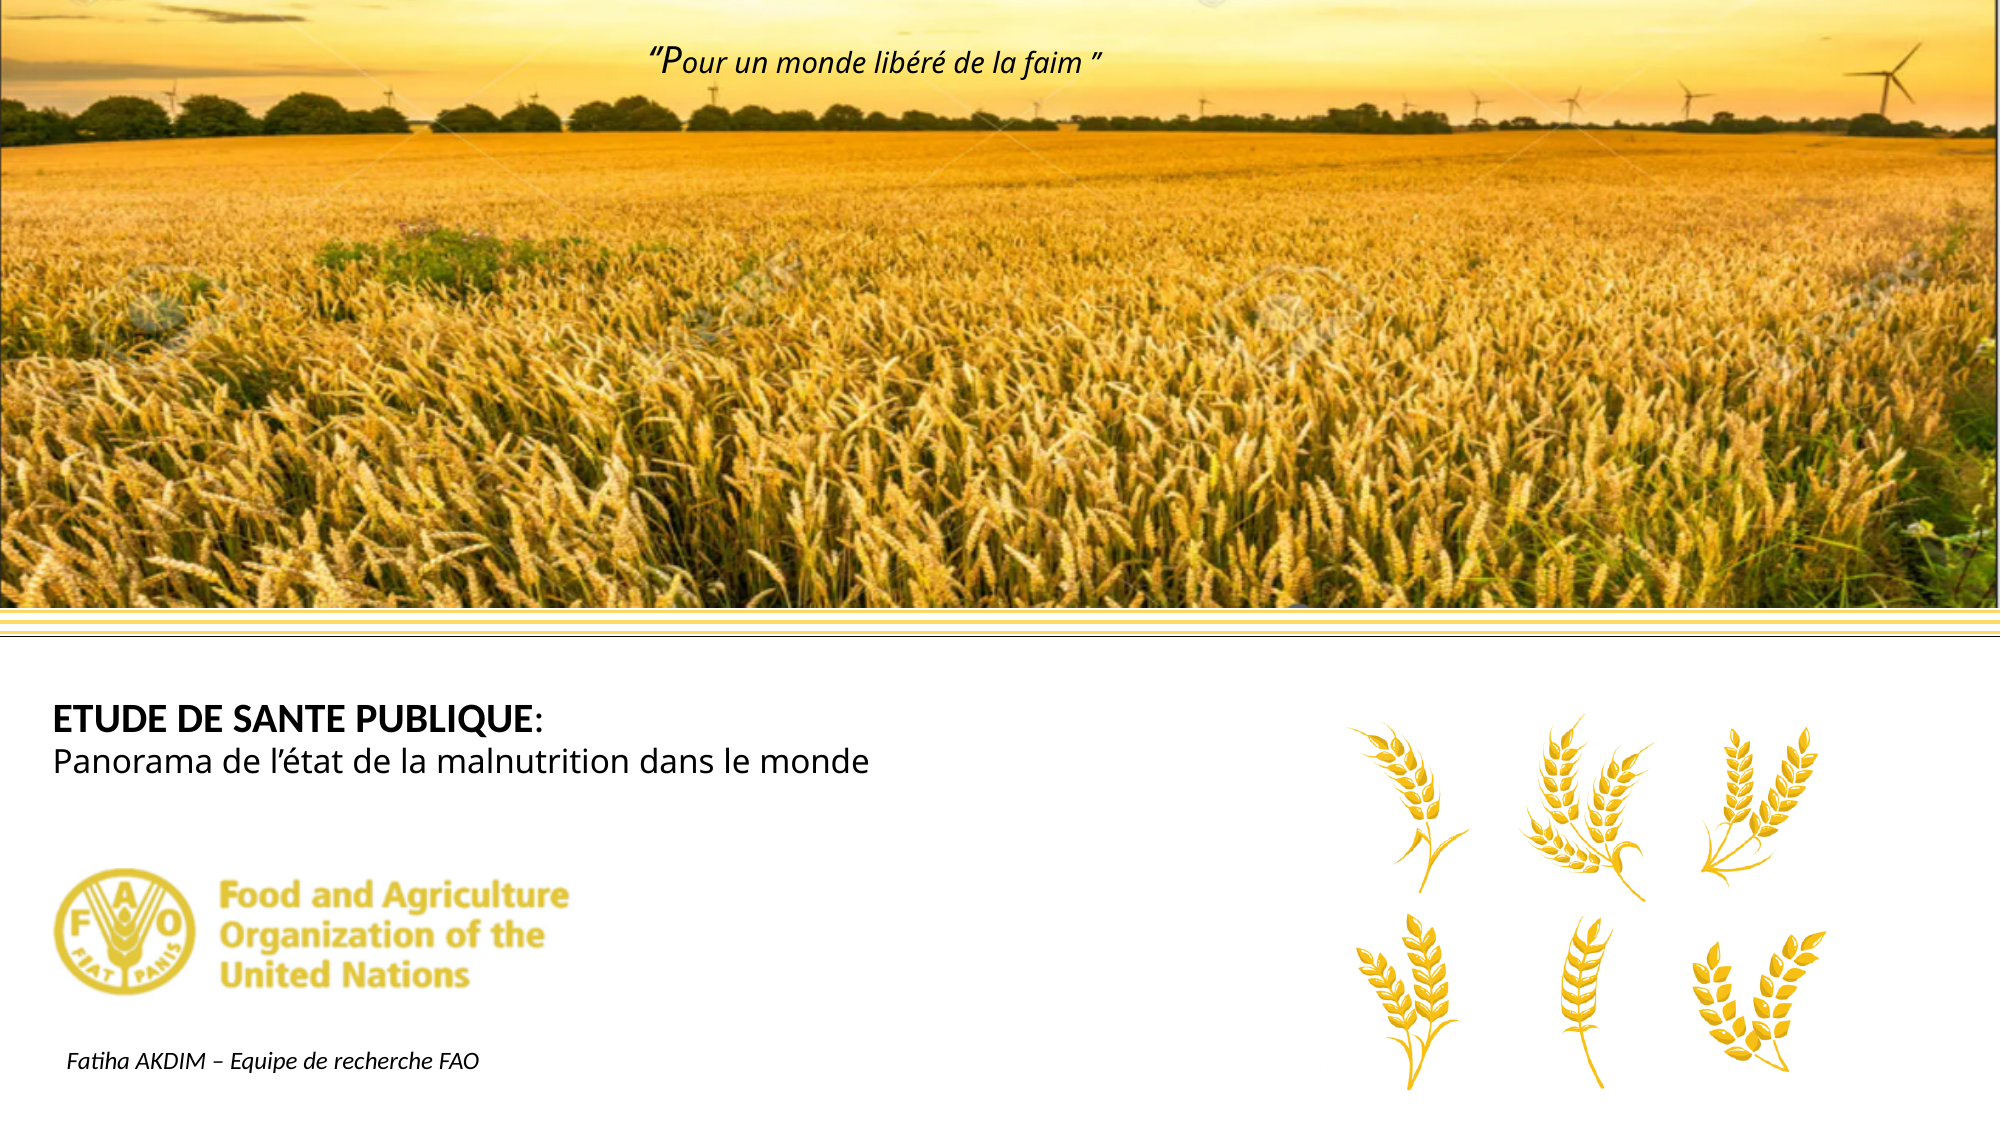

‘’Pour un monde libéré de la faim ’’
ETUDE DE SANTE PUBLIQUE:
Panorama de l’état de la malnutrition dans le monde
Fatiha AKDIM – Equipe de recherche FAO